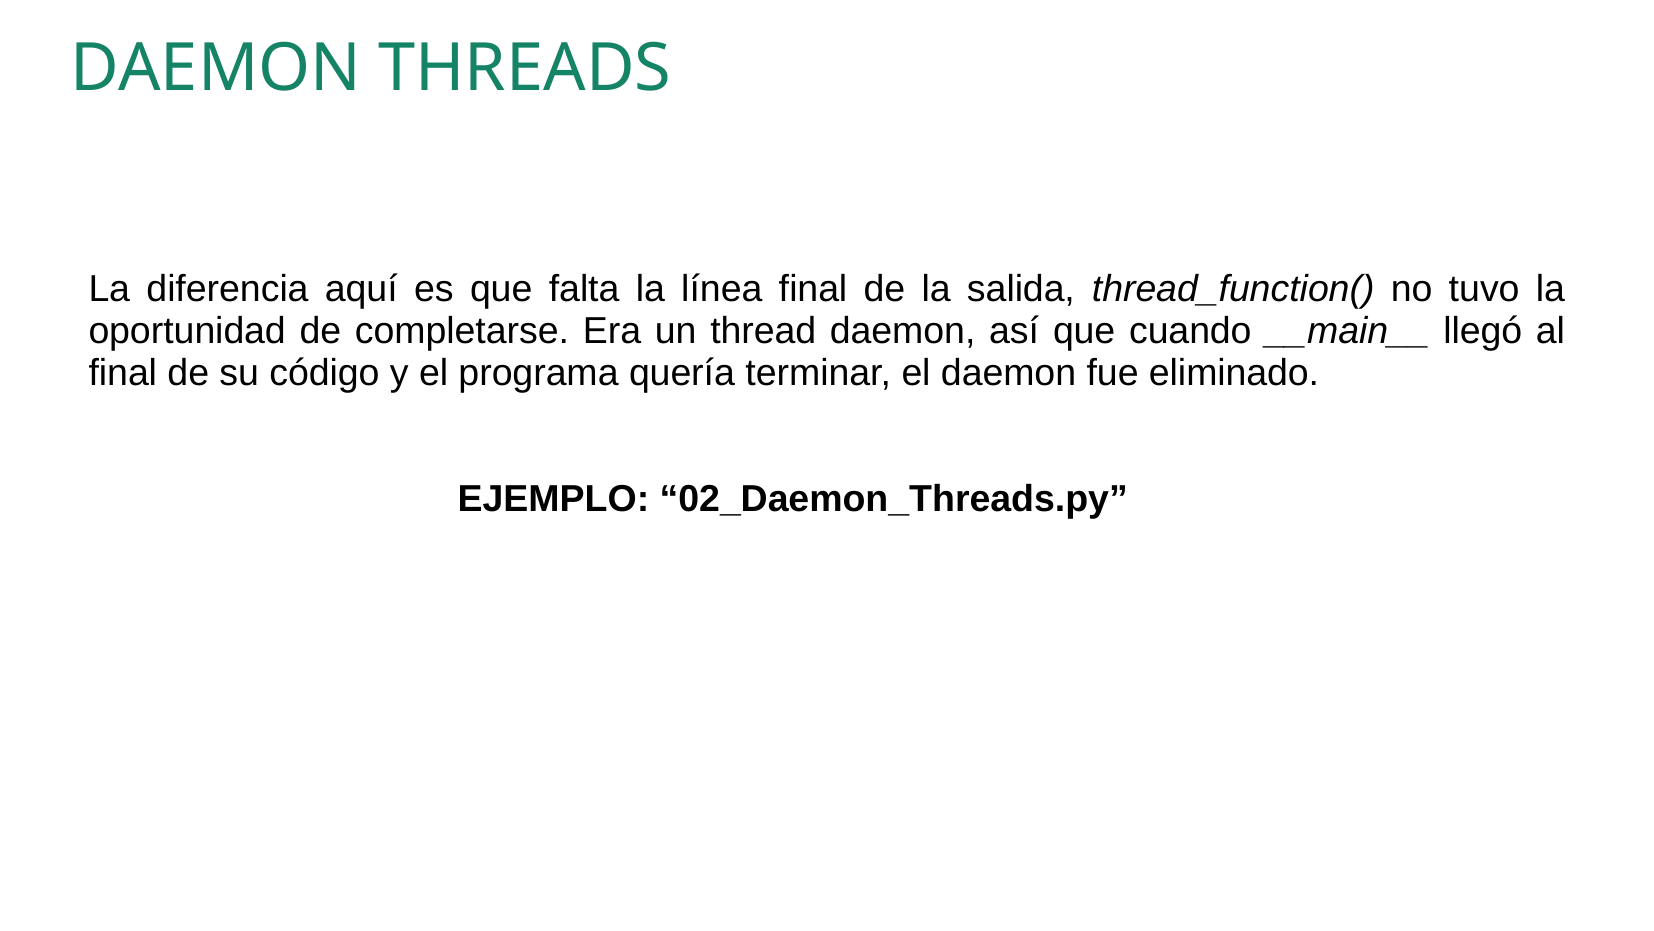

# DAEMON THREADS
La diferencia aquí es que falta la línea final de la salida, thread_function() no tuvo la oportunidad de completarse. Era un thread daemon, así que cuando __main__ llegó al final de su código y el programa quería terminar, el daemon fue eliminado.
					EJEMPLO: “02_Daemon_Threads.py”